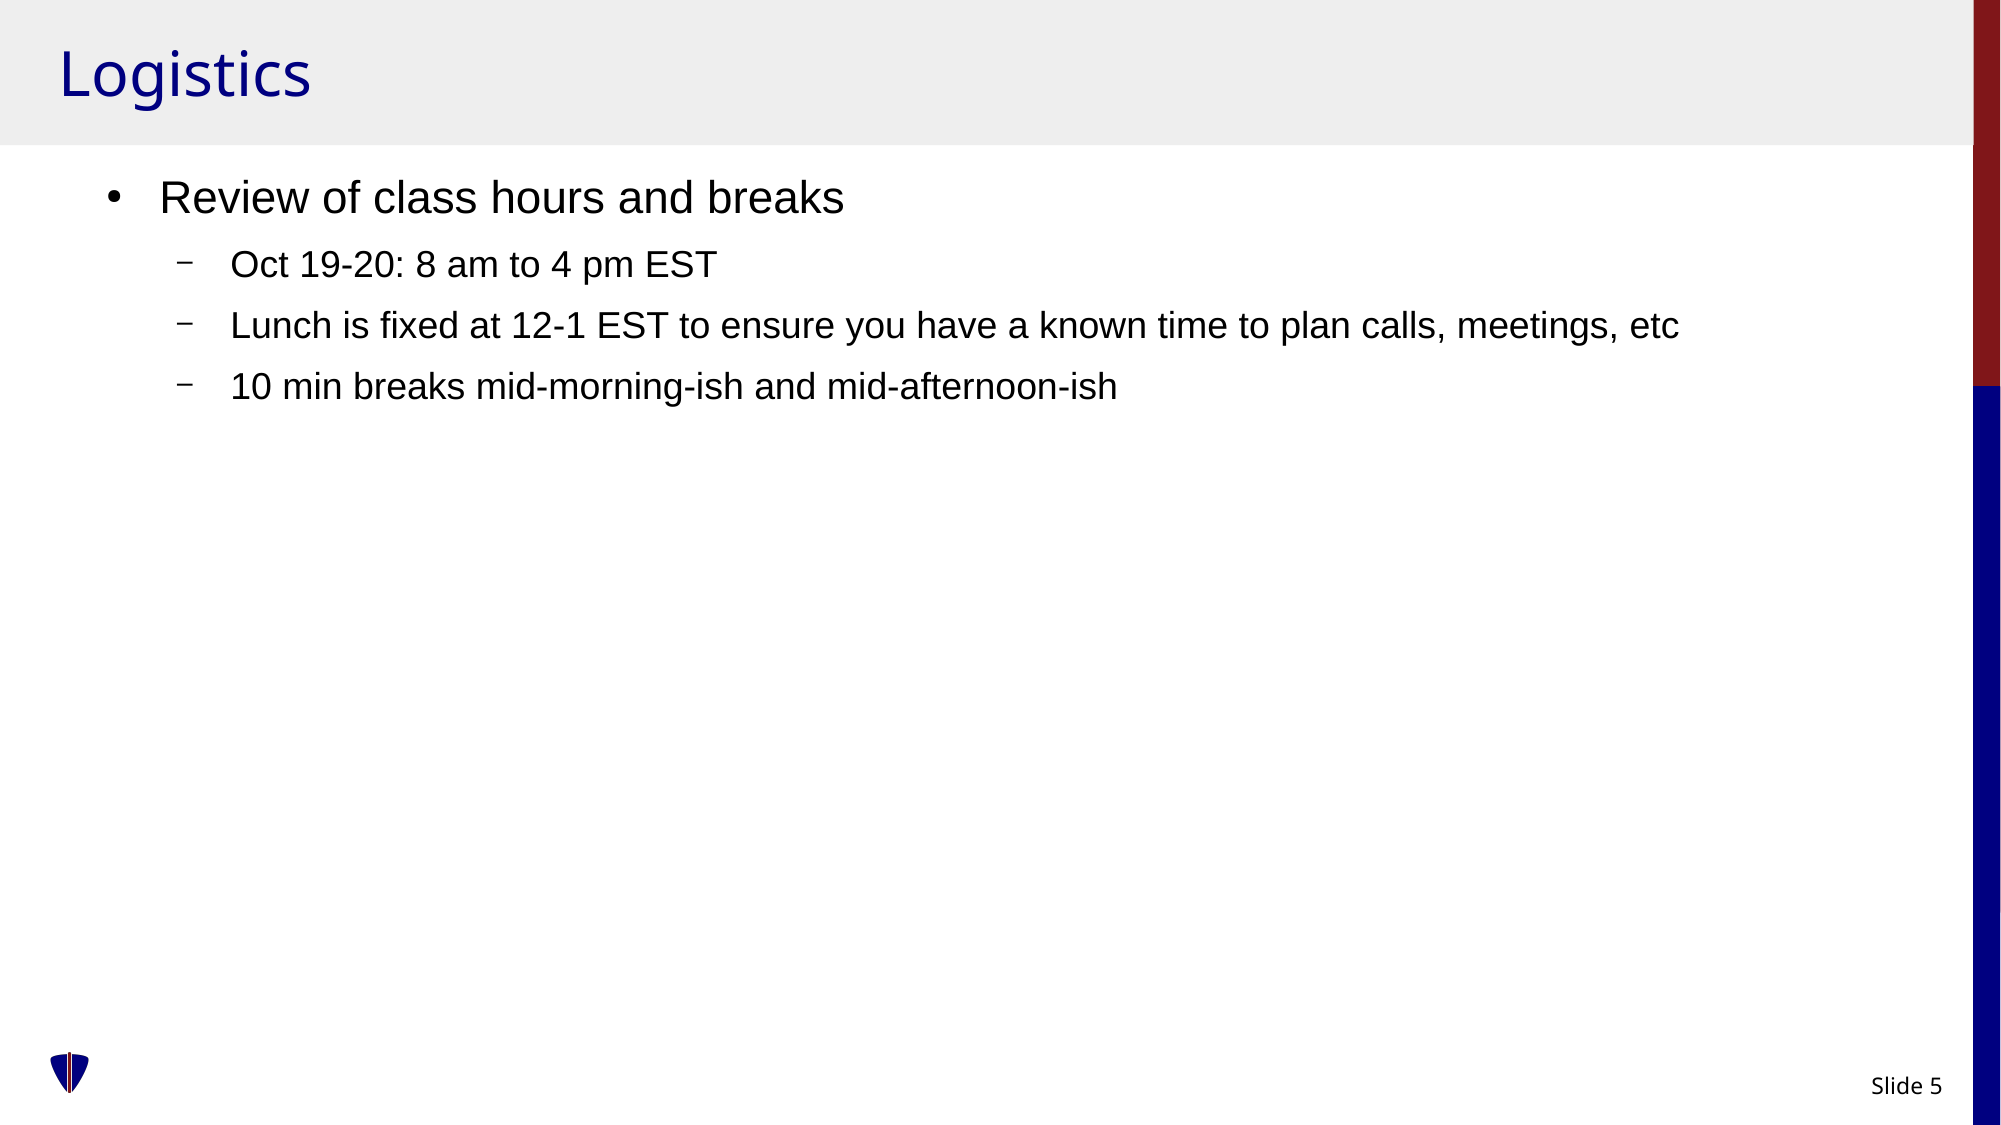

# Logistics
Review of class hours and breaks
Oct 19-20: 8 am to 4 pm EST
Lunch is fixed at 12-1 EST to ensure you have a known time to plan calls, meetings, etc
10 min breaks mid-morning-ish and mid-afternoon-ish